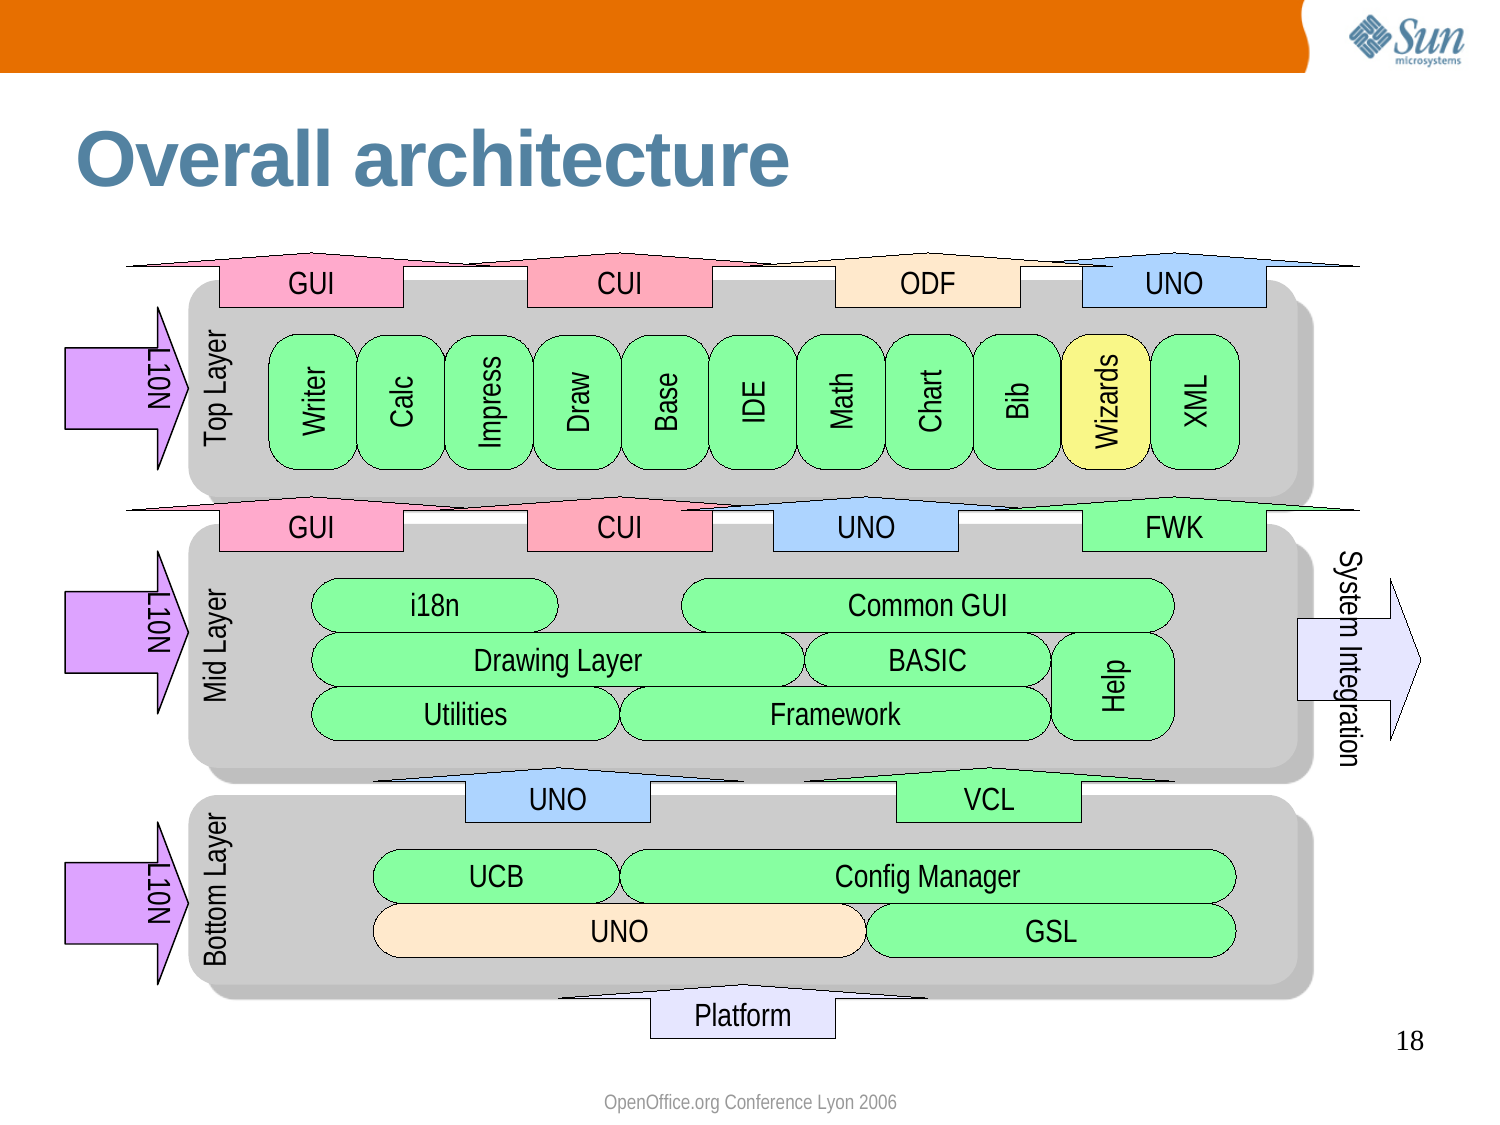

Top Layer
Mid Layer
# Overall architecture
GUI
CUI
ODF
UNO
L10N
Bottom Layer
Writer
Math
Chart
Bib
Wizards
XML
Calc
Base
IDE
Impress
Draw
GUI
CUI
UNO
FWK
L10N
i18n
Common GUI
System Integration
Help
Drawing Layer
BASIC
Utilities
Framework
UNO
VCL
L10N
UCB
Config Manager
UNO
GSL
Platform